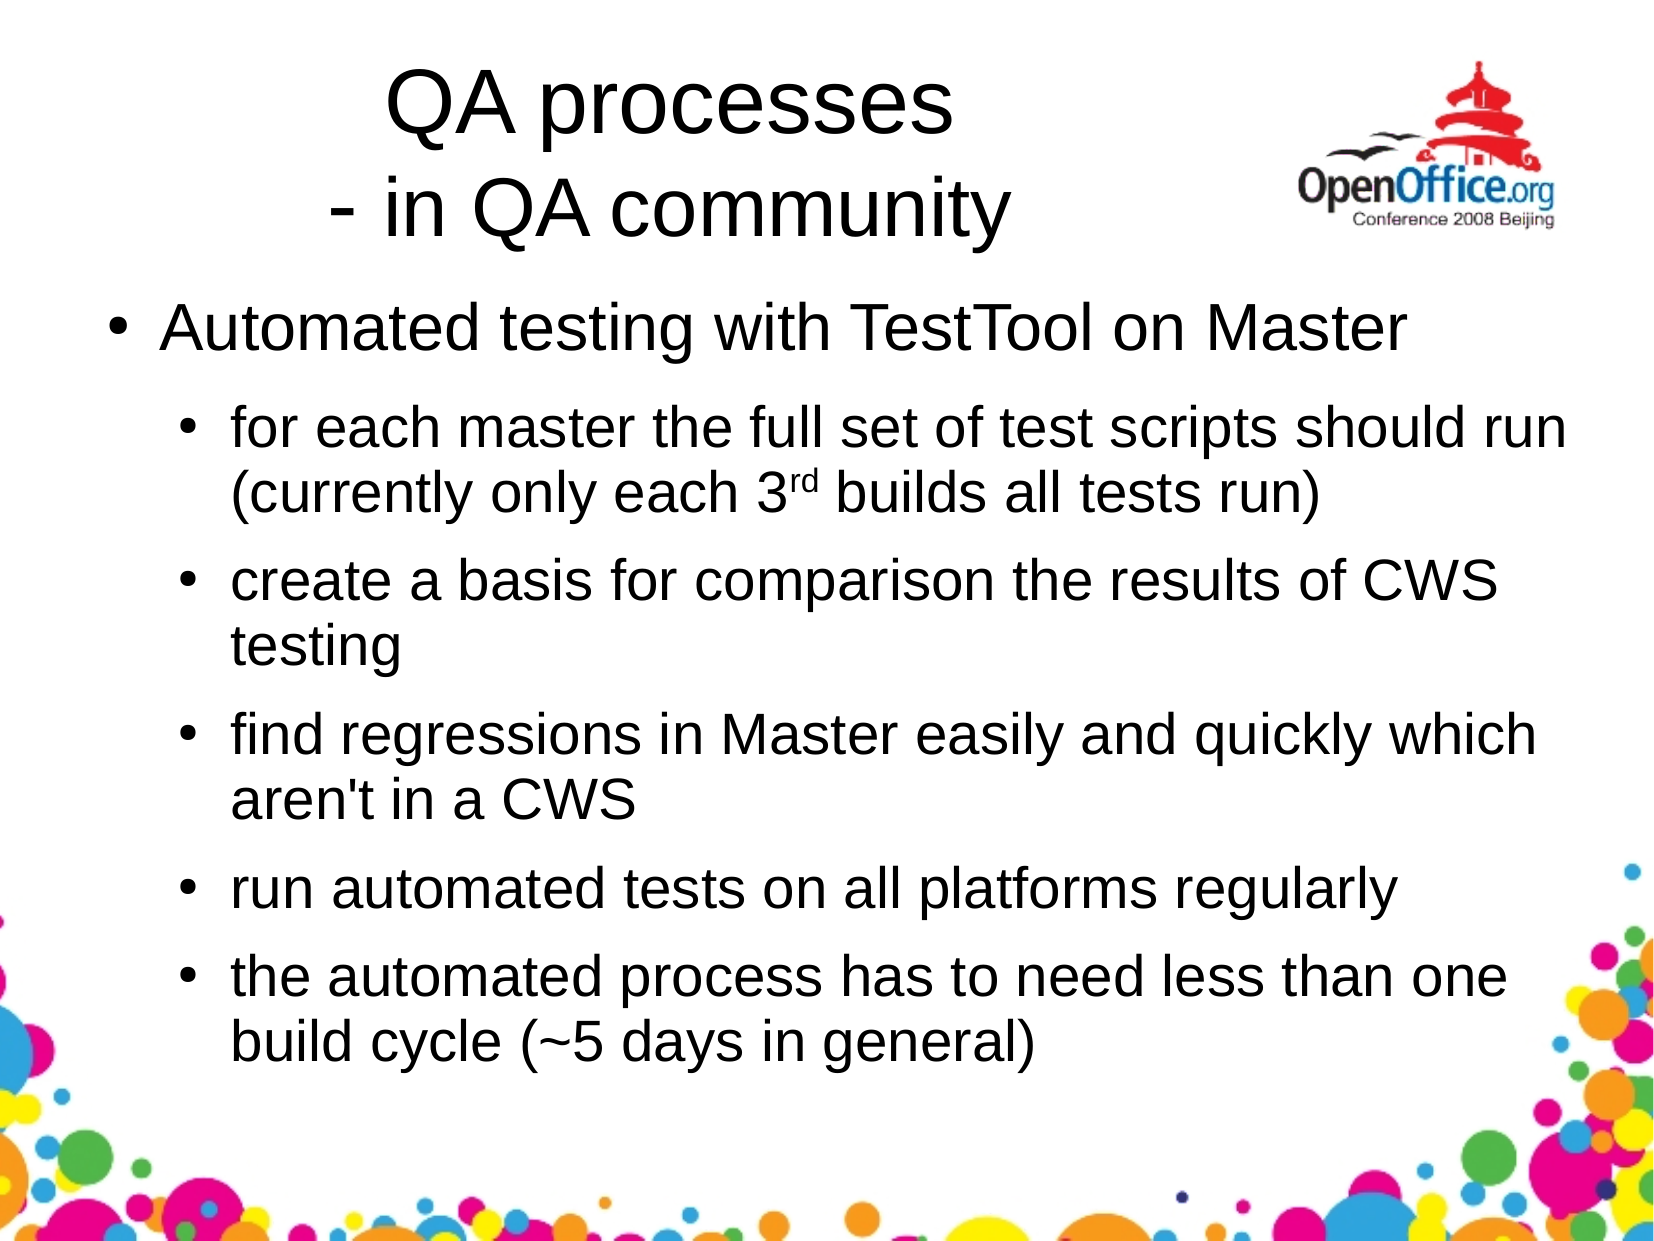

# QA processes - in QA community
Automated testing with TestTool on Master
for each master the full set of test scripts should run
(currently only each 3rd builds all tests run)
create a basis for comparison the results of CWS testing
find regressions in Master easily and quickly which aren't in a CWS
run automated tests on all platforms regularly
the automated process has to need less than one build cycle (~5 days in general)